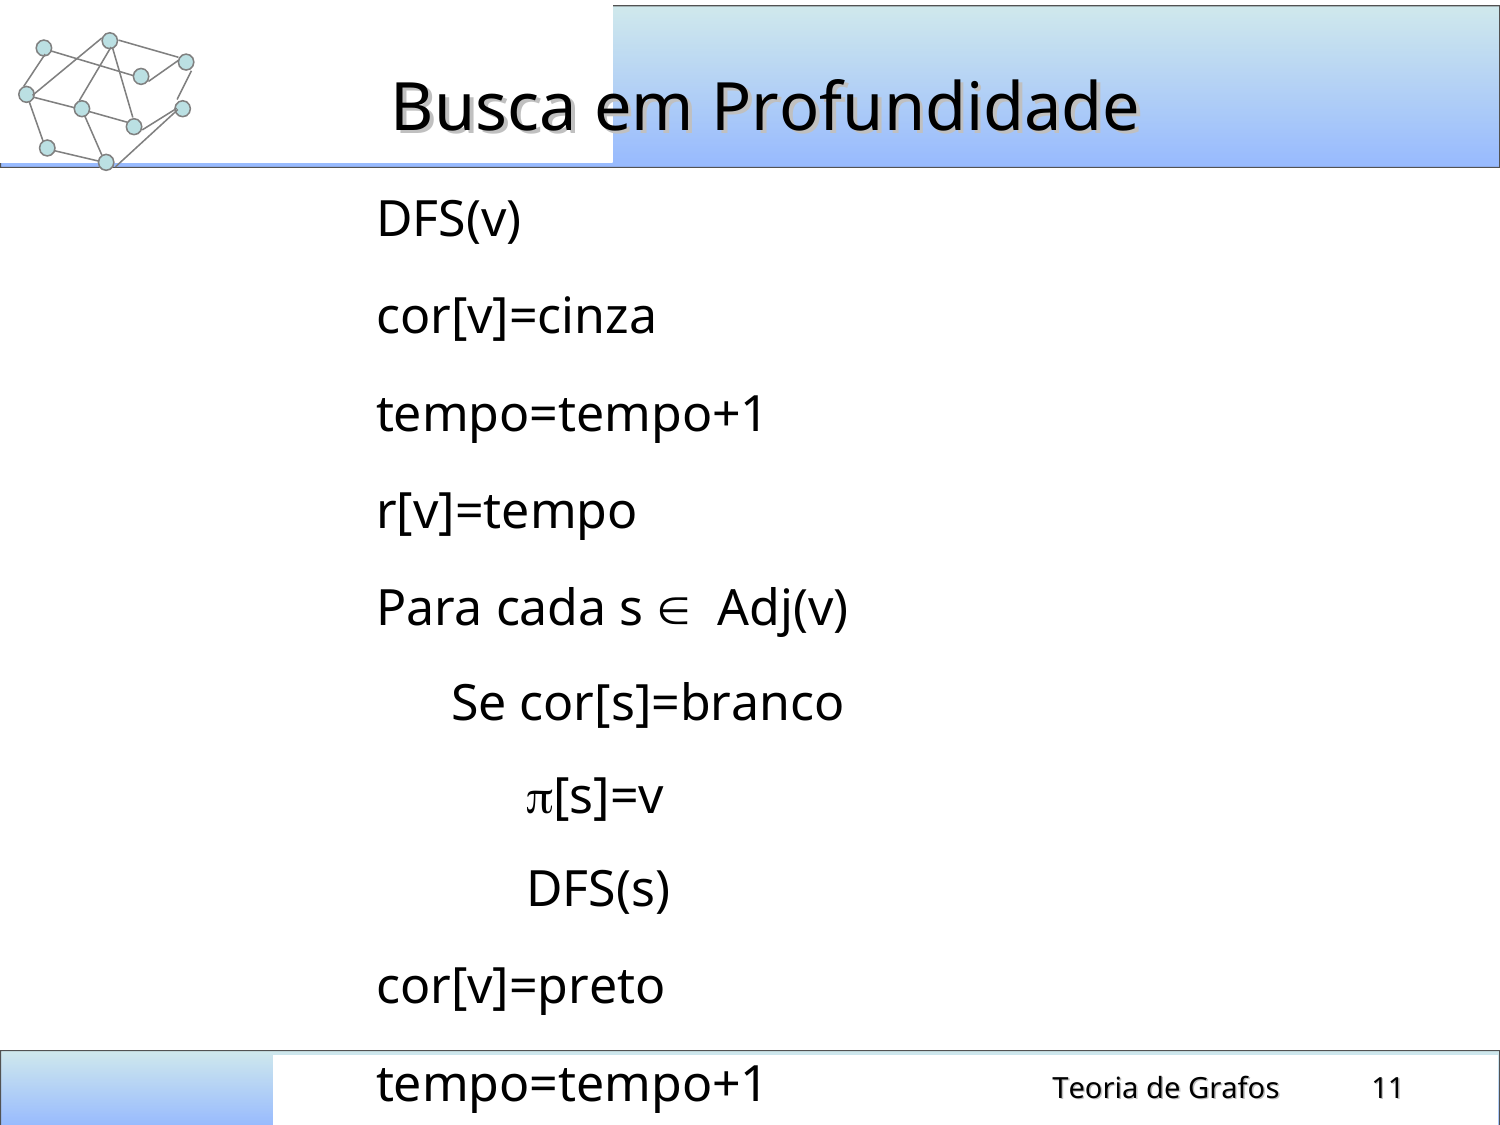

# Busca em Profundidade
DFS(v)
cor[v]=cinza
tempo=tempo+1
r[v]=tempo
Para cada s  Adj(v)
Se cor[s]=branco
[s]=v
DFS(s)
cor[v]=preto
tempo=tempo+1
f[v]=tempo
11